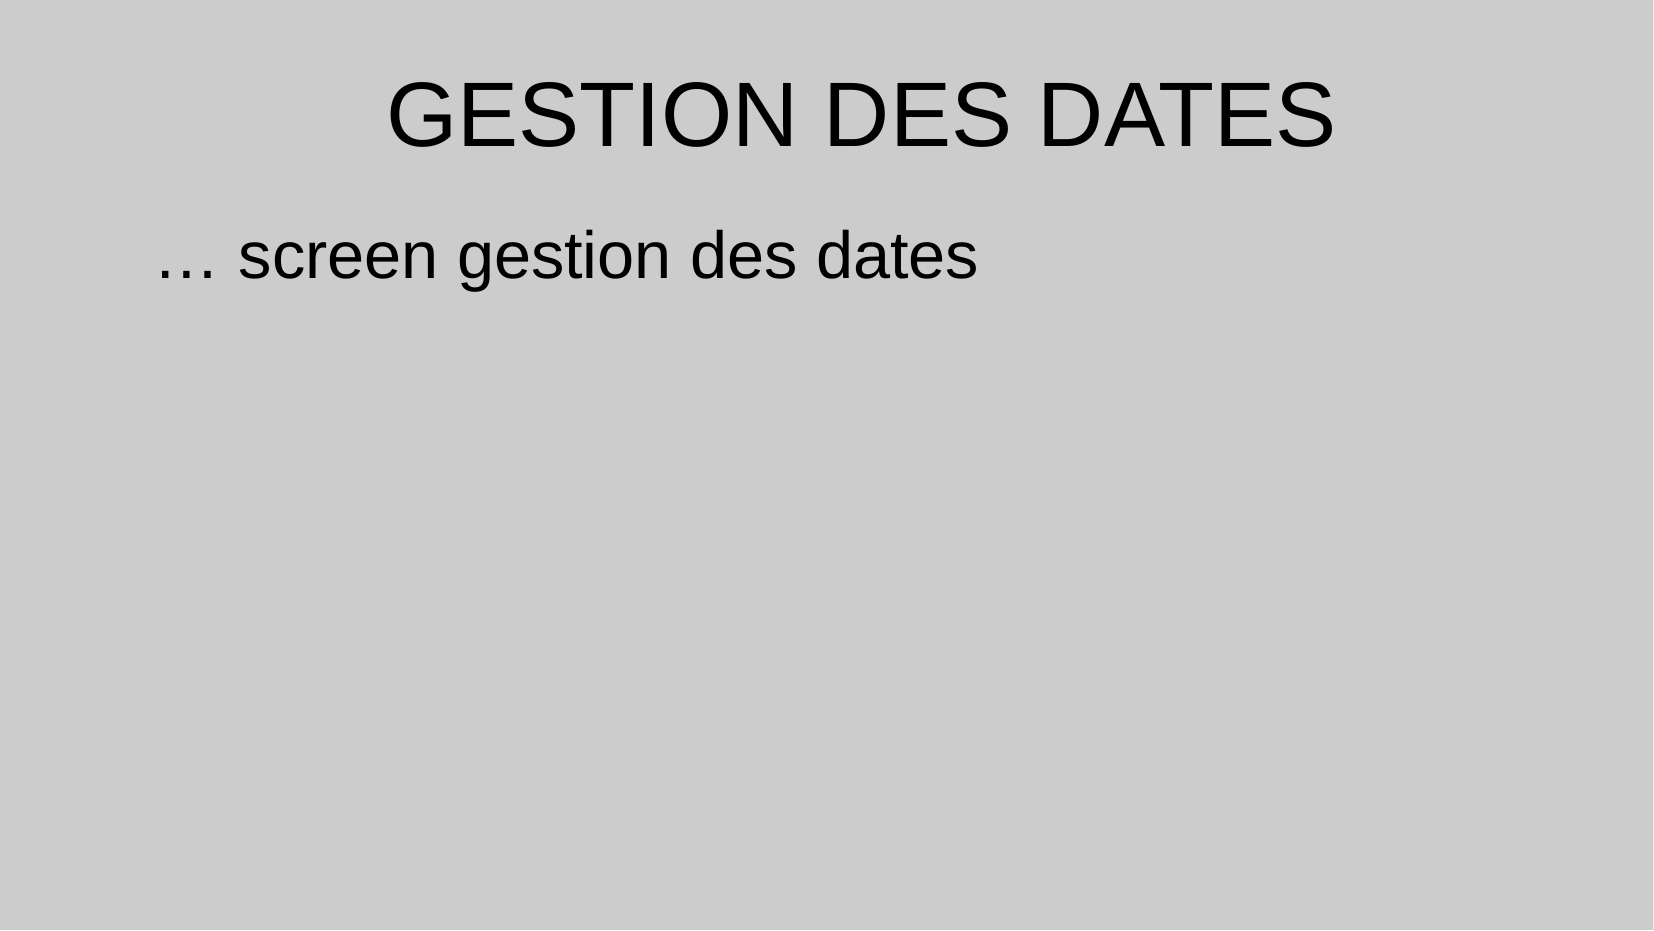

# GESTION DES DATES
… screen gestion des dates